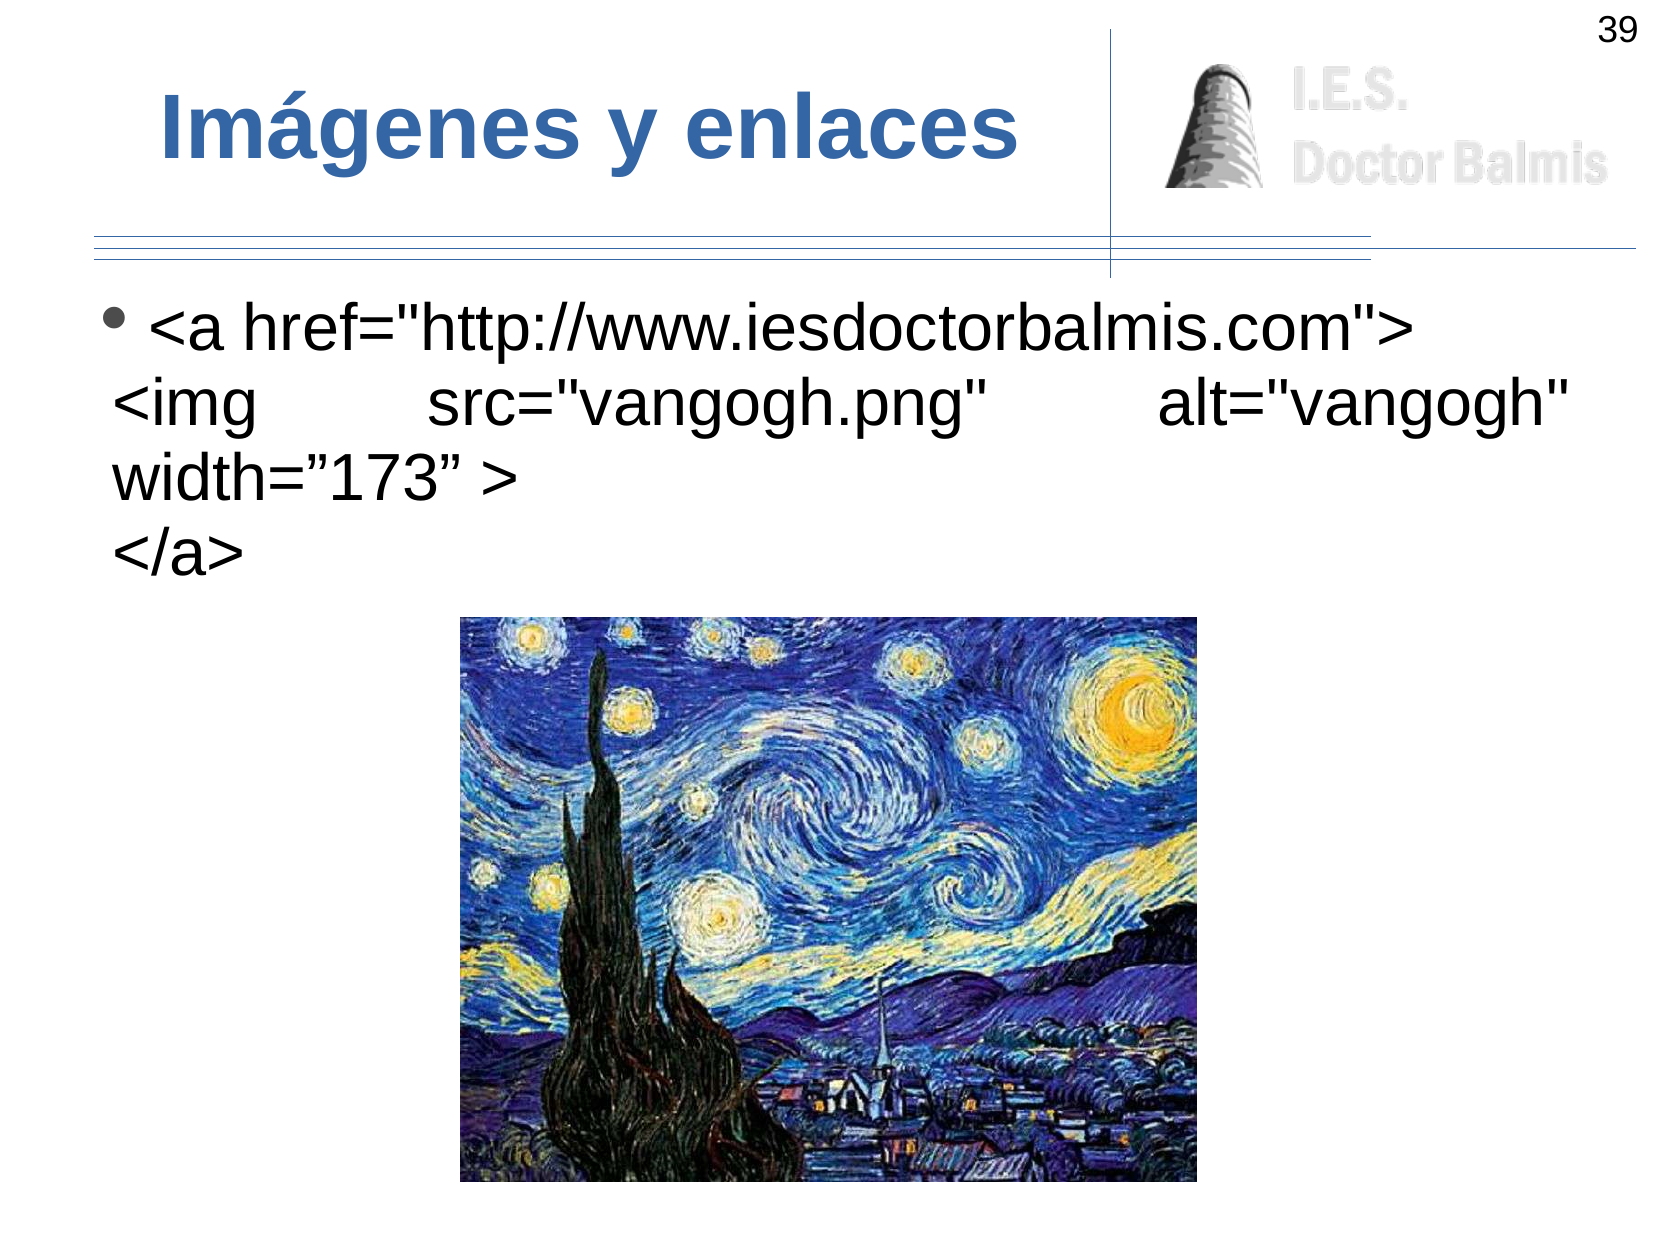

# Imágenes y enlaces
 <a href="http://www.iesdoctorbalmis.com">
<img src="vangogh.png" alt="vangogh" width=”173” >
</a>